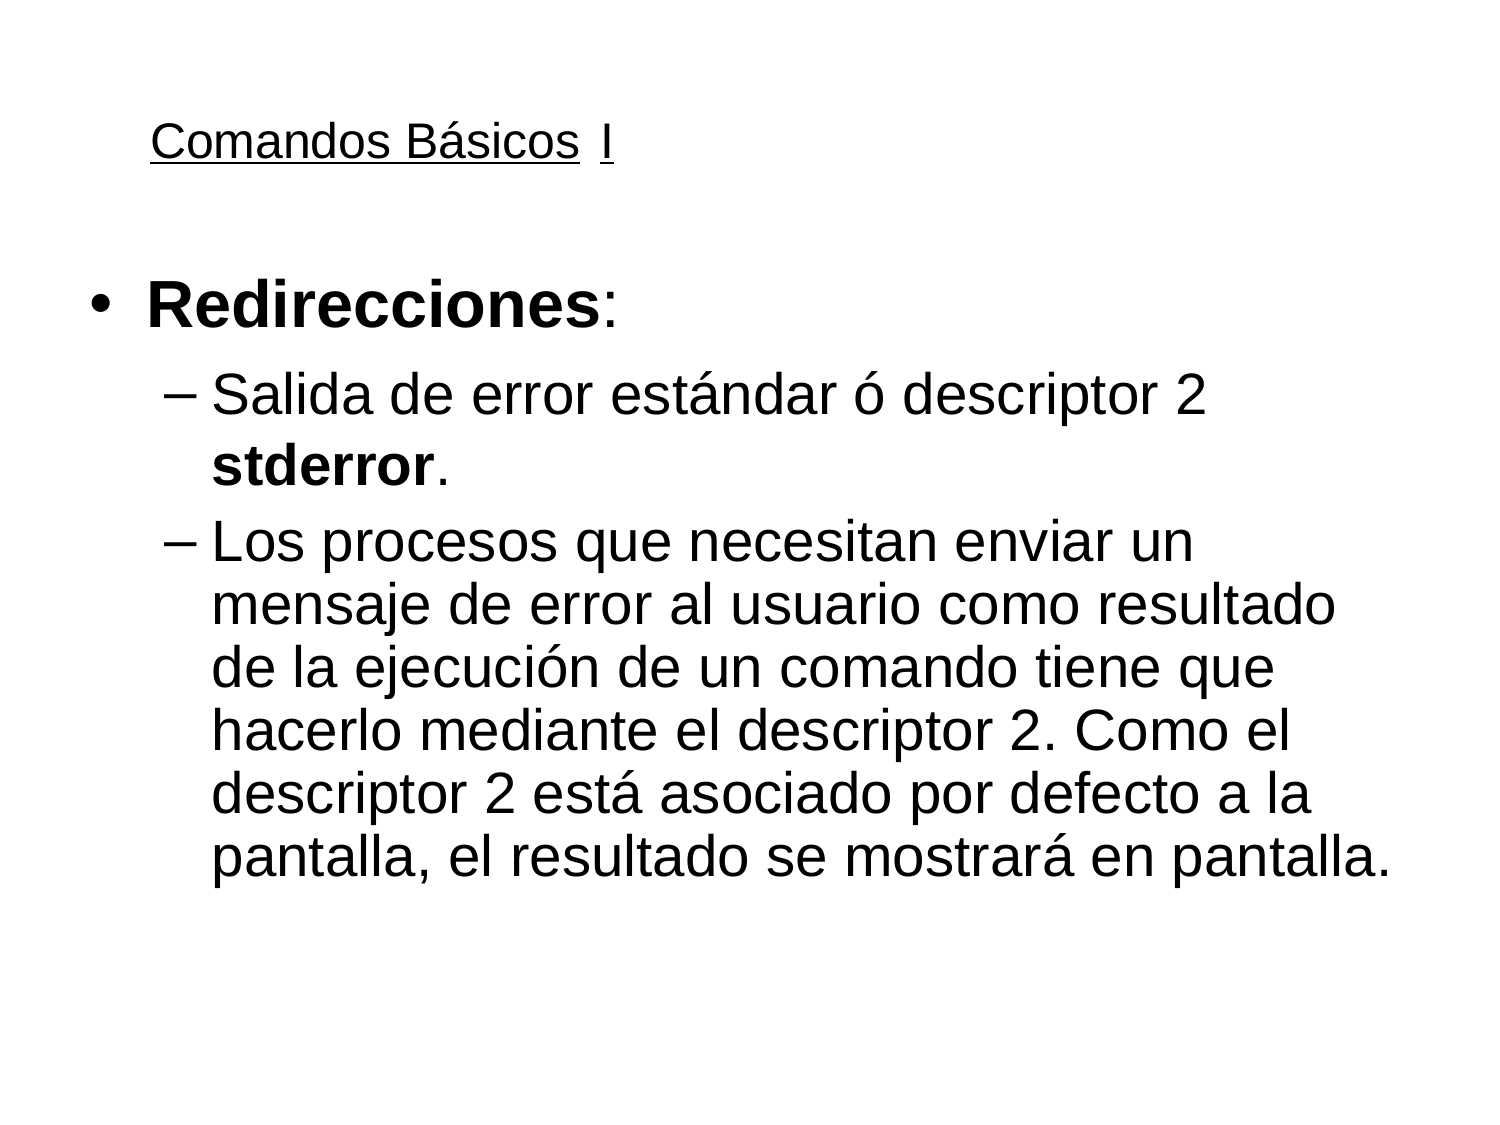

# Comandos Básicos	I
Redirecciones:
Salida de error estándar ó descriptor 2 stderror.
Los procesos que necesitan enviar un mensaje de error al usuario como resultado de la ejecución de un comando tiene que hacerlo mediante el descriptor 2. Como el descriptor 2 está asociado por defecto a la pantalla, el resultado se mostrará en pantalla.